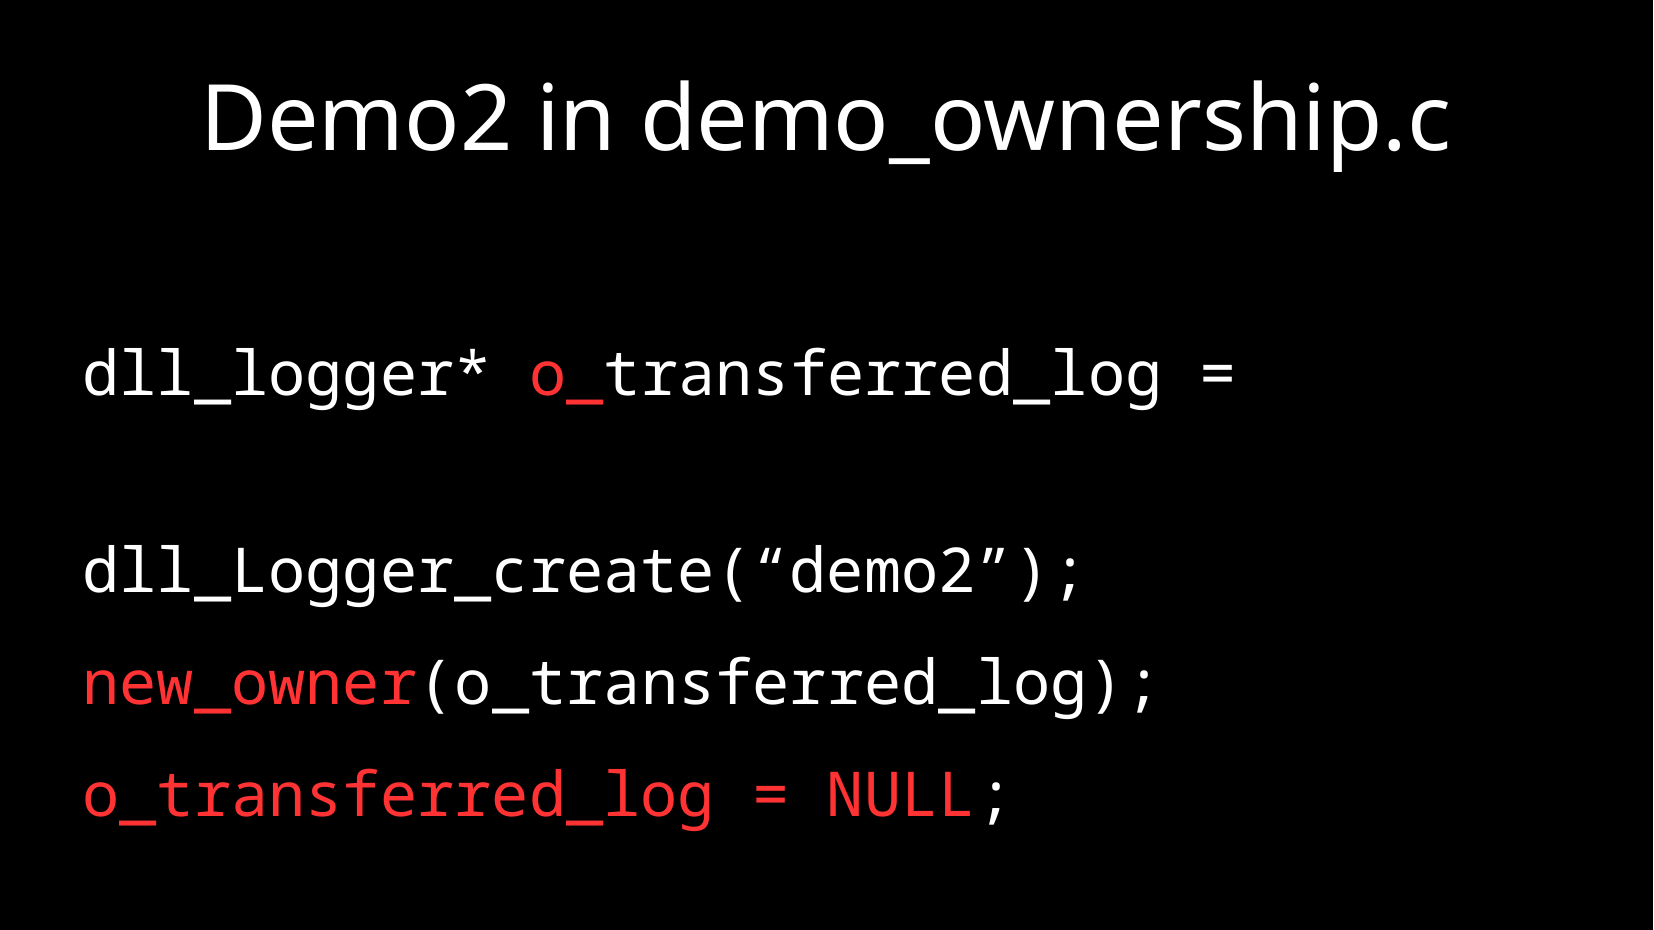

# Demo2 in demo_ownership.c
dll_logger* o_transferred_log =
 dll_Logger_create(“demo2”);
new_owner(o_transferred_log);
o_transferred_log = NULL;